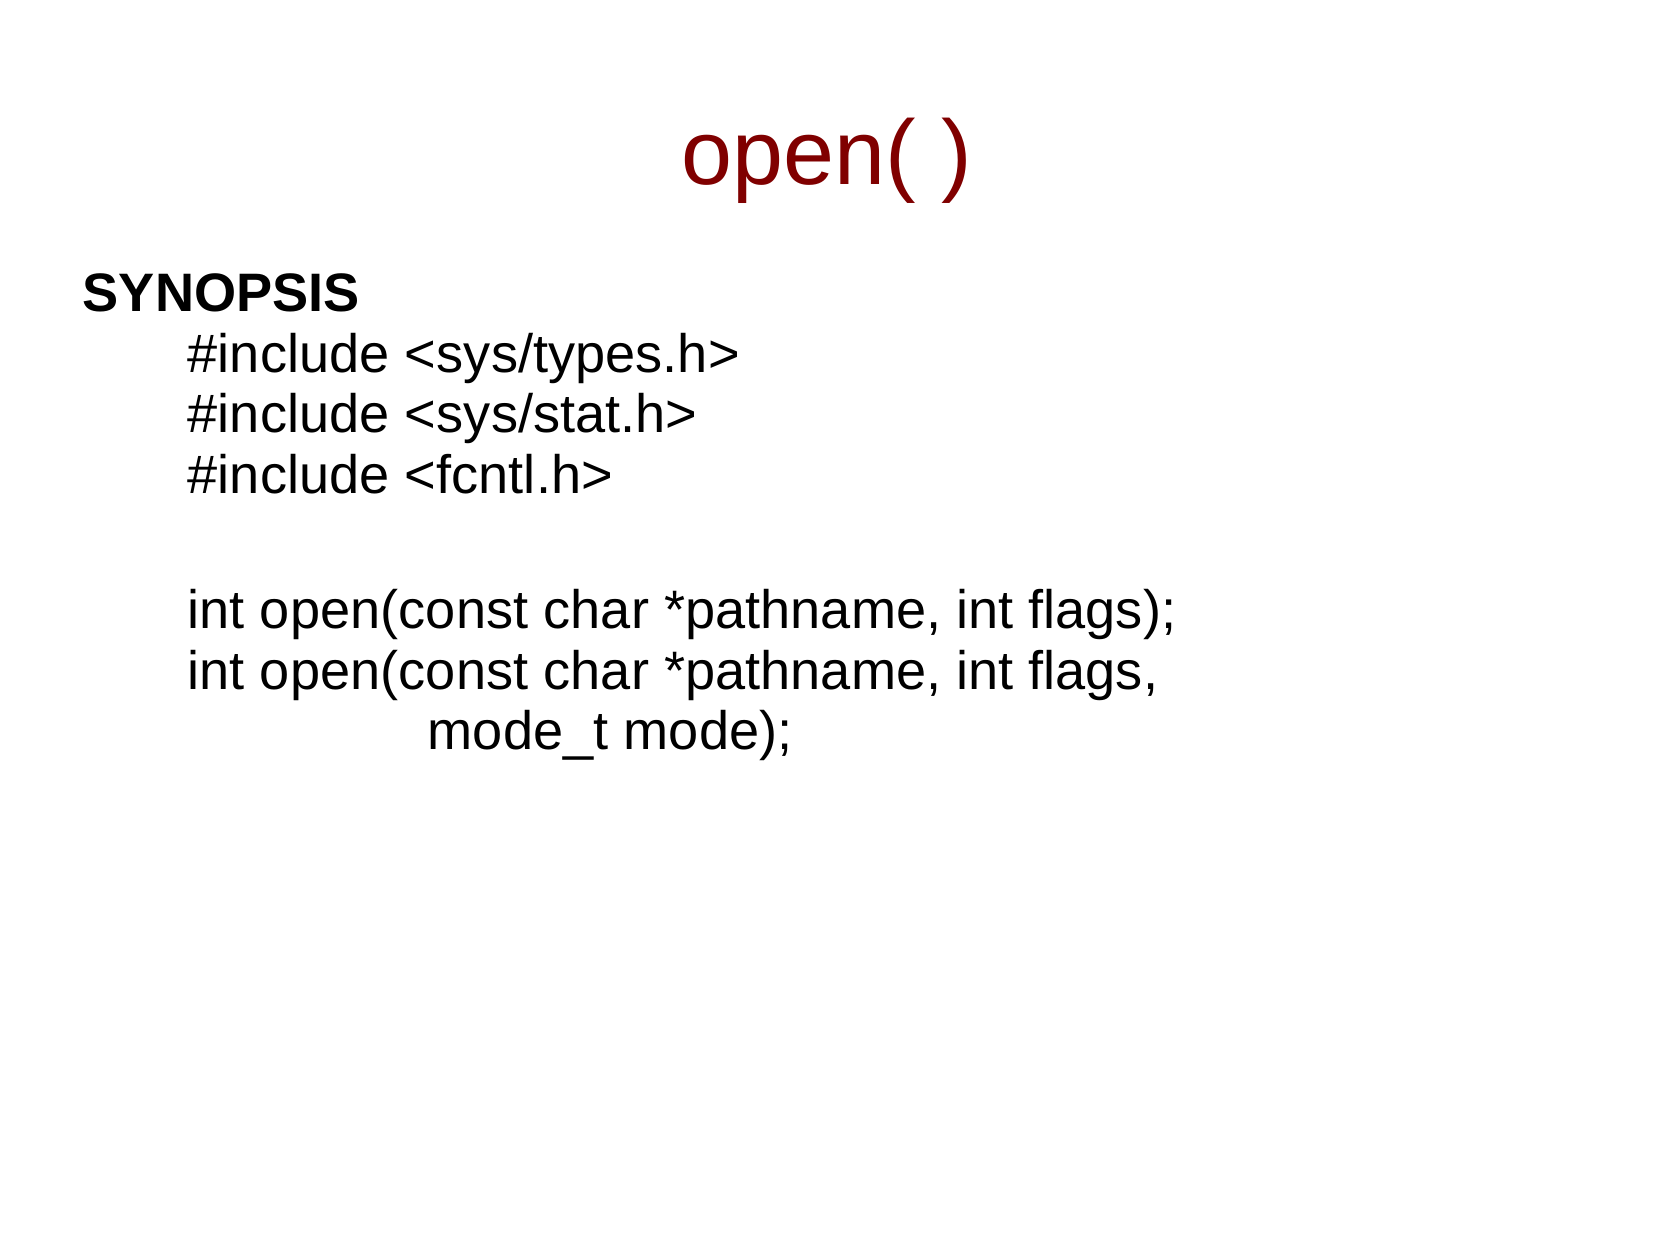

# open( )
SYNOPSIS
 #include <sys/types.h>
 #include <sys/stat.h>
 #include <fcntl.h>
 int open(const char *pathname, int flags);
 int open(const char *pathname, int flags,
 mode_t mode);